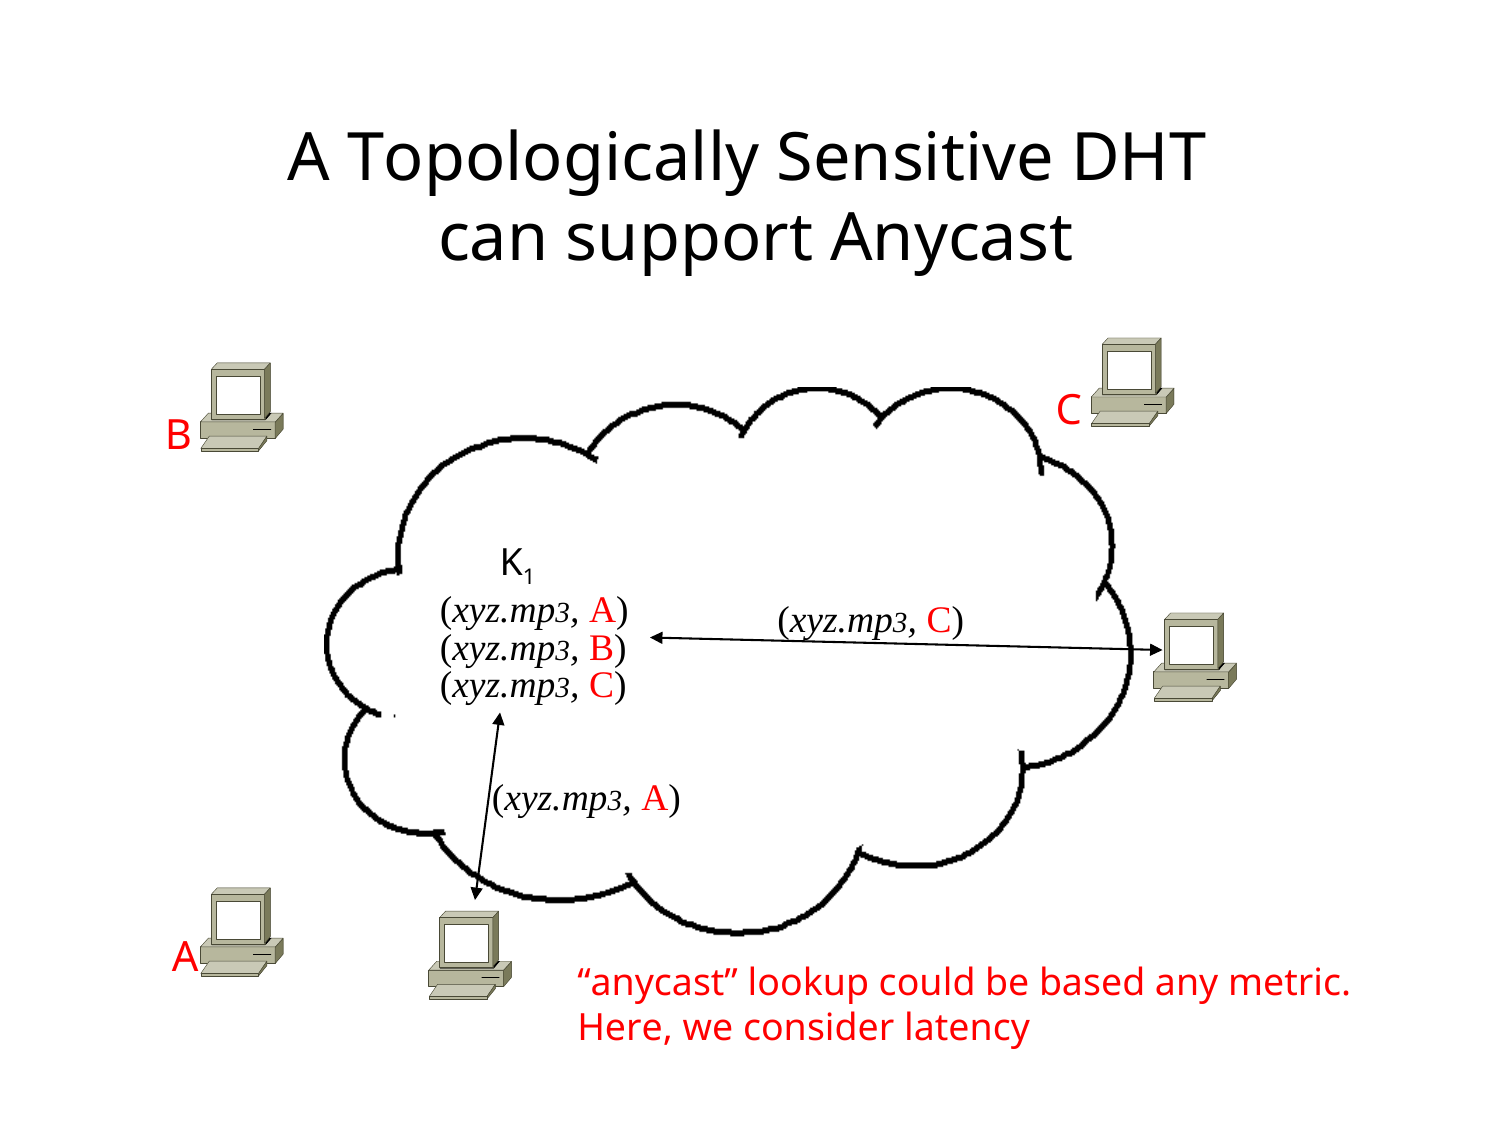

A Topologically Sensitive DHT
can support Anycast
C
B
K1
(xyz.mp3, A)
(xyz.mp3, C)
(xyz.mp3, B)
(xyz.mp3, C)
(xyz.mp3, A)
A
“anycast” lookup could be based any metric.
Here, we consider latency